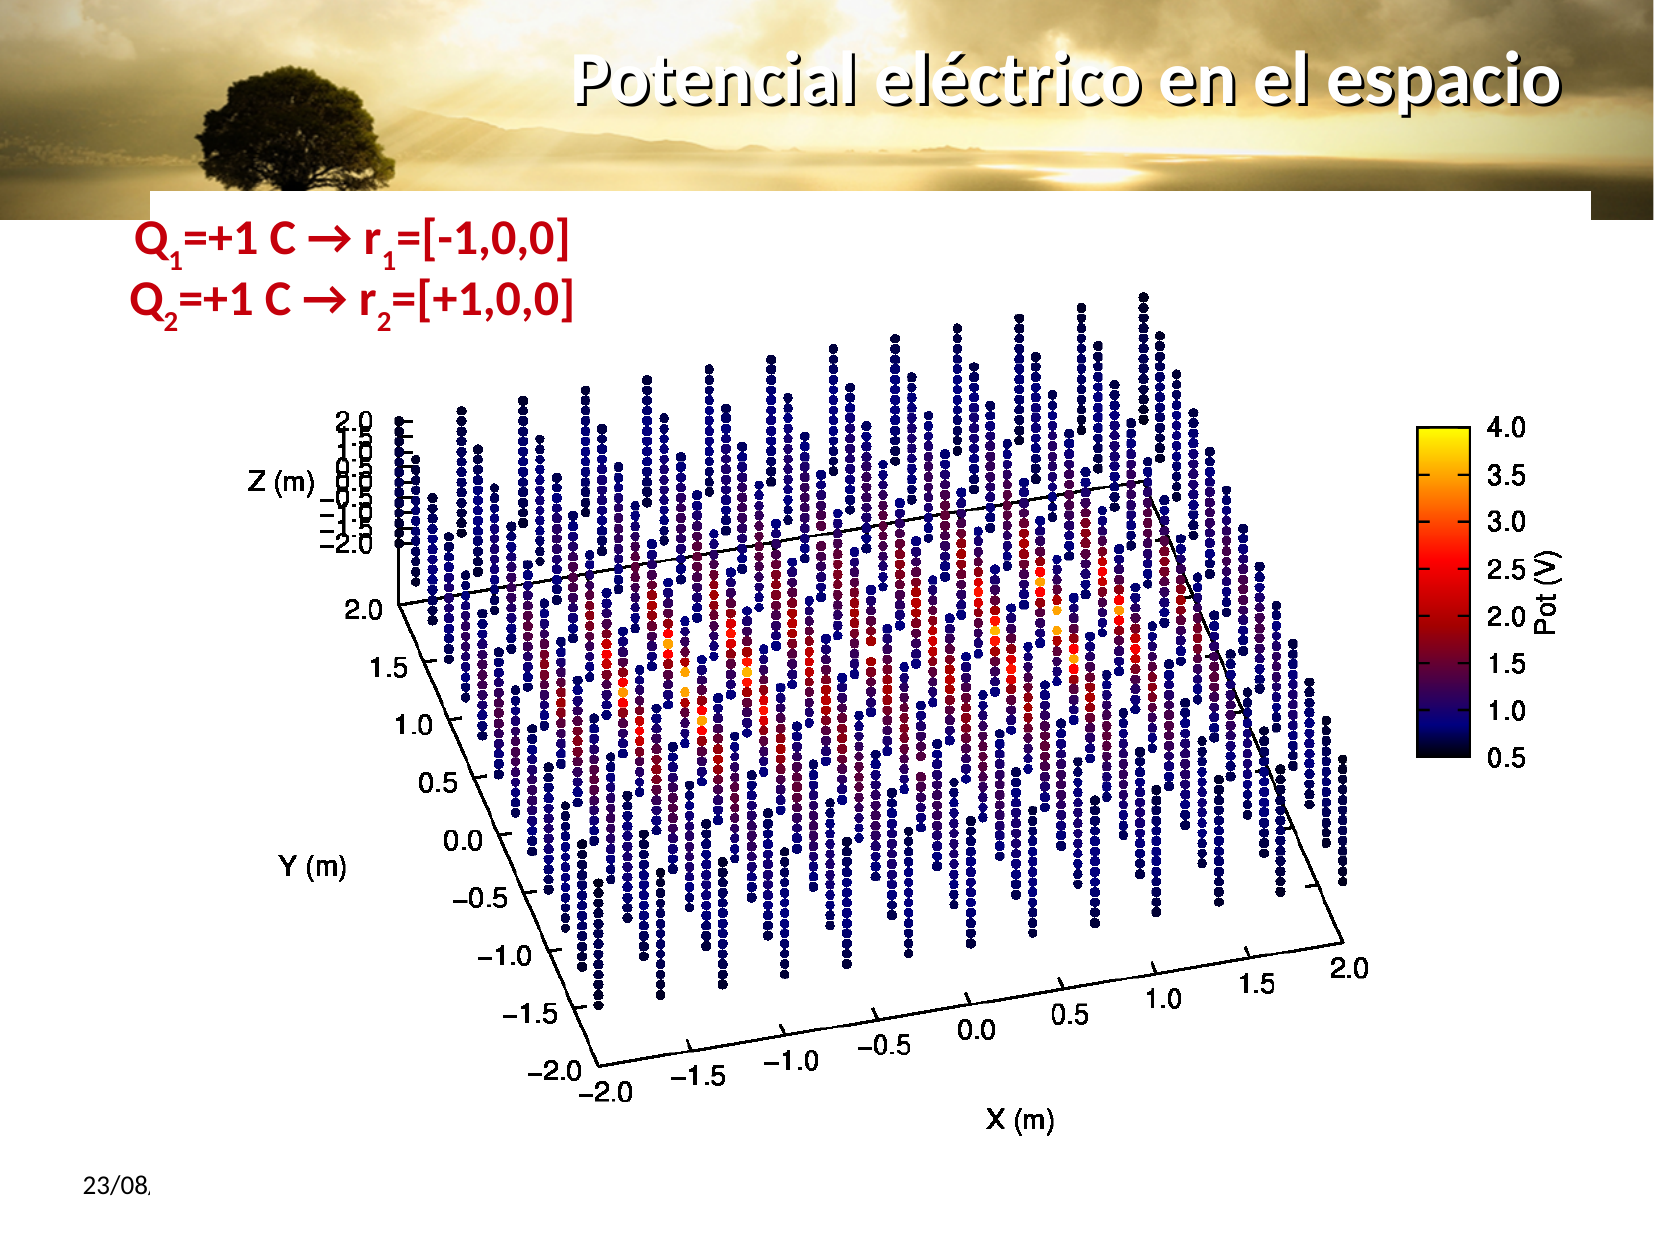

# Potencial eléctrico en el espacio
Q1=+1 C → r1=[-1,0,0]
Q2=+1 C → r2=[+1,0,0]
23/08/2014
Introducción a la Física (Asorey-Sarmiento)
15